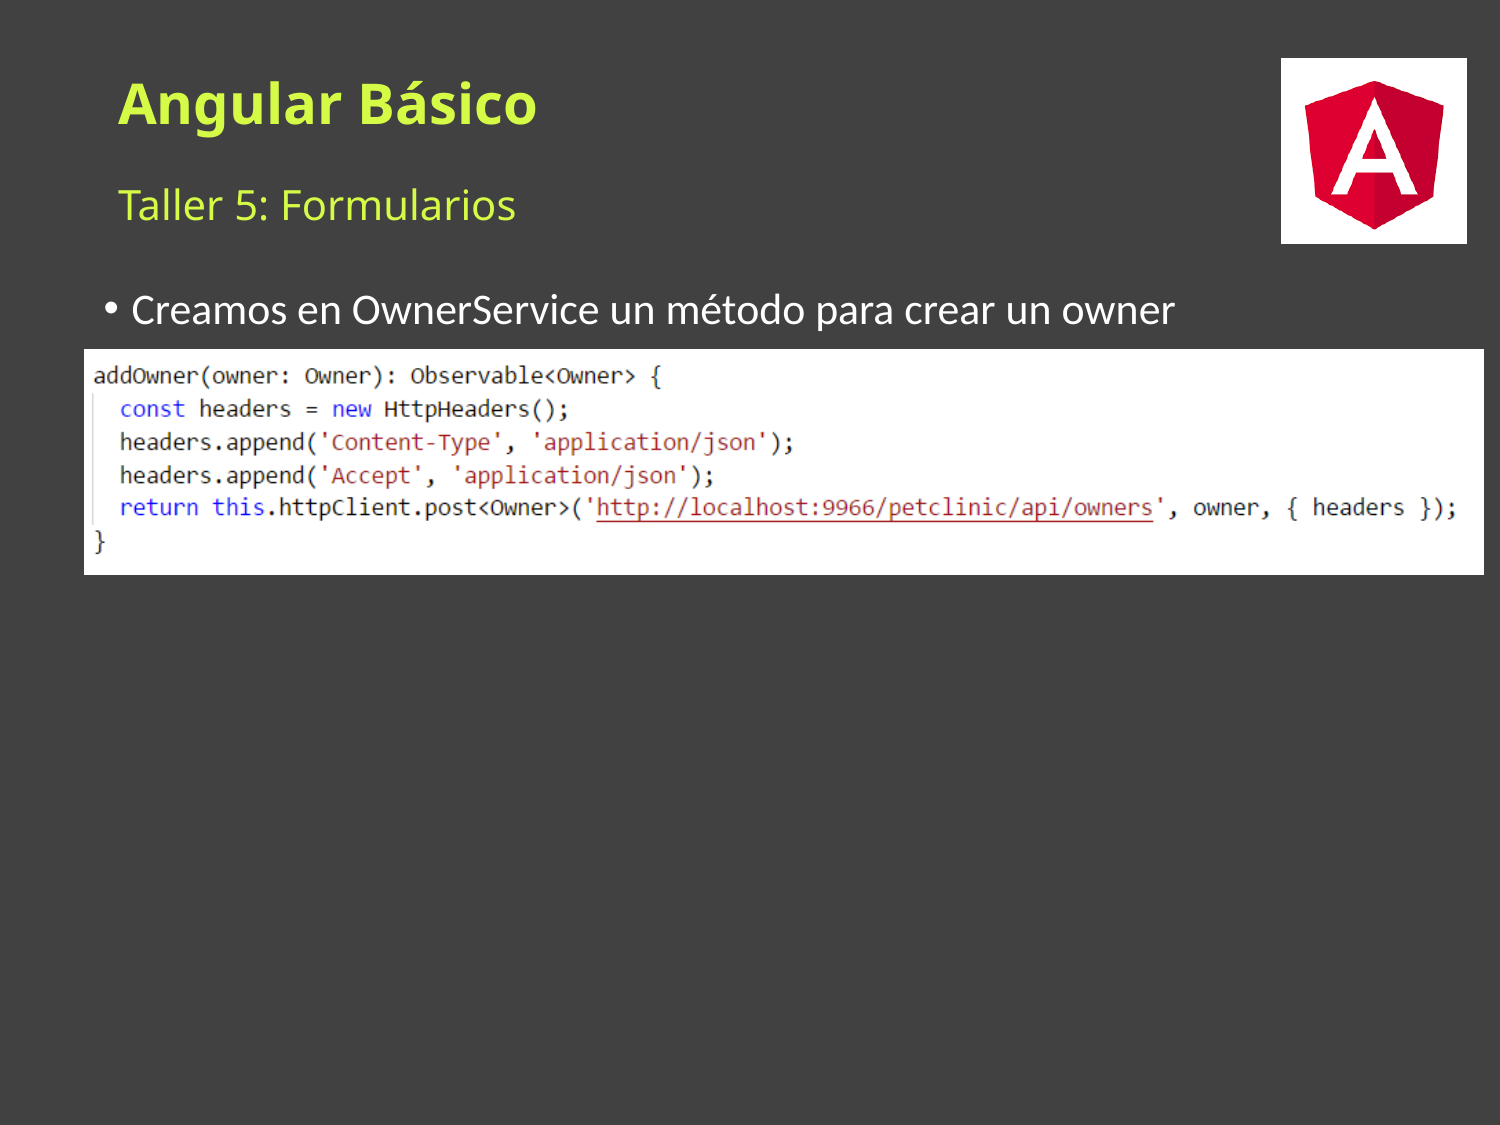

# Angular Básico
Taller 5: Formularios
Creamos en OwnerService un método para crear un owner